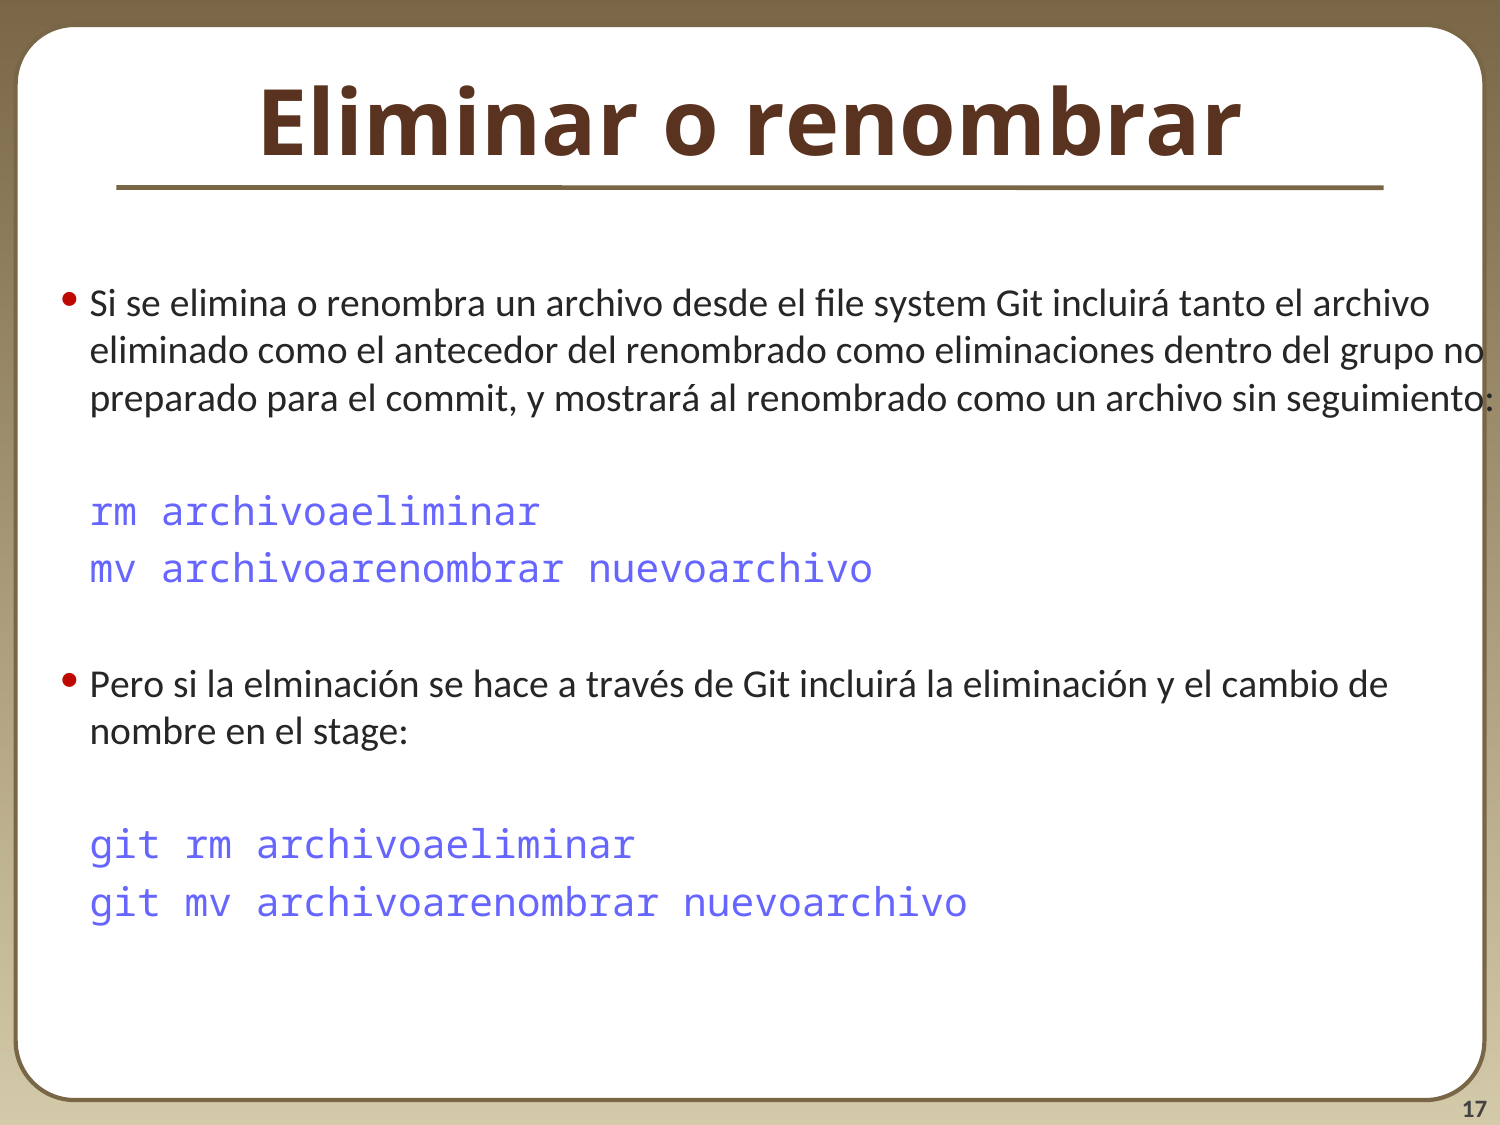

# Eliminar o renombrar
Si se elimina o renombra un archivo desde el file system Git incluirá tanto el archivo eliminado como el antecedor del renombrado como eliminaciones dentro del grupo no preparado para el commit, y mostrará al renombrado como un archivo sin seguimiento:
rm archivoaeliminar
mv archivoarenombrar nuevoarchivo
Pero si la elminación se hace a través de Git incluirá la eliminación y el cambio de nombre en el stage:
git rm archivoaeliminar
git mv archivoarenombrar nuevoarchivo